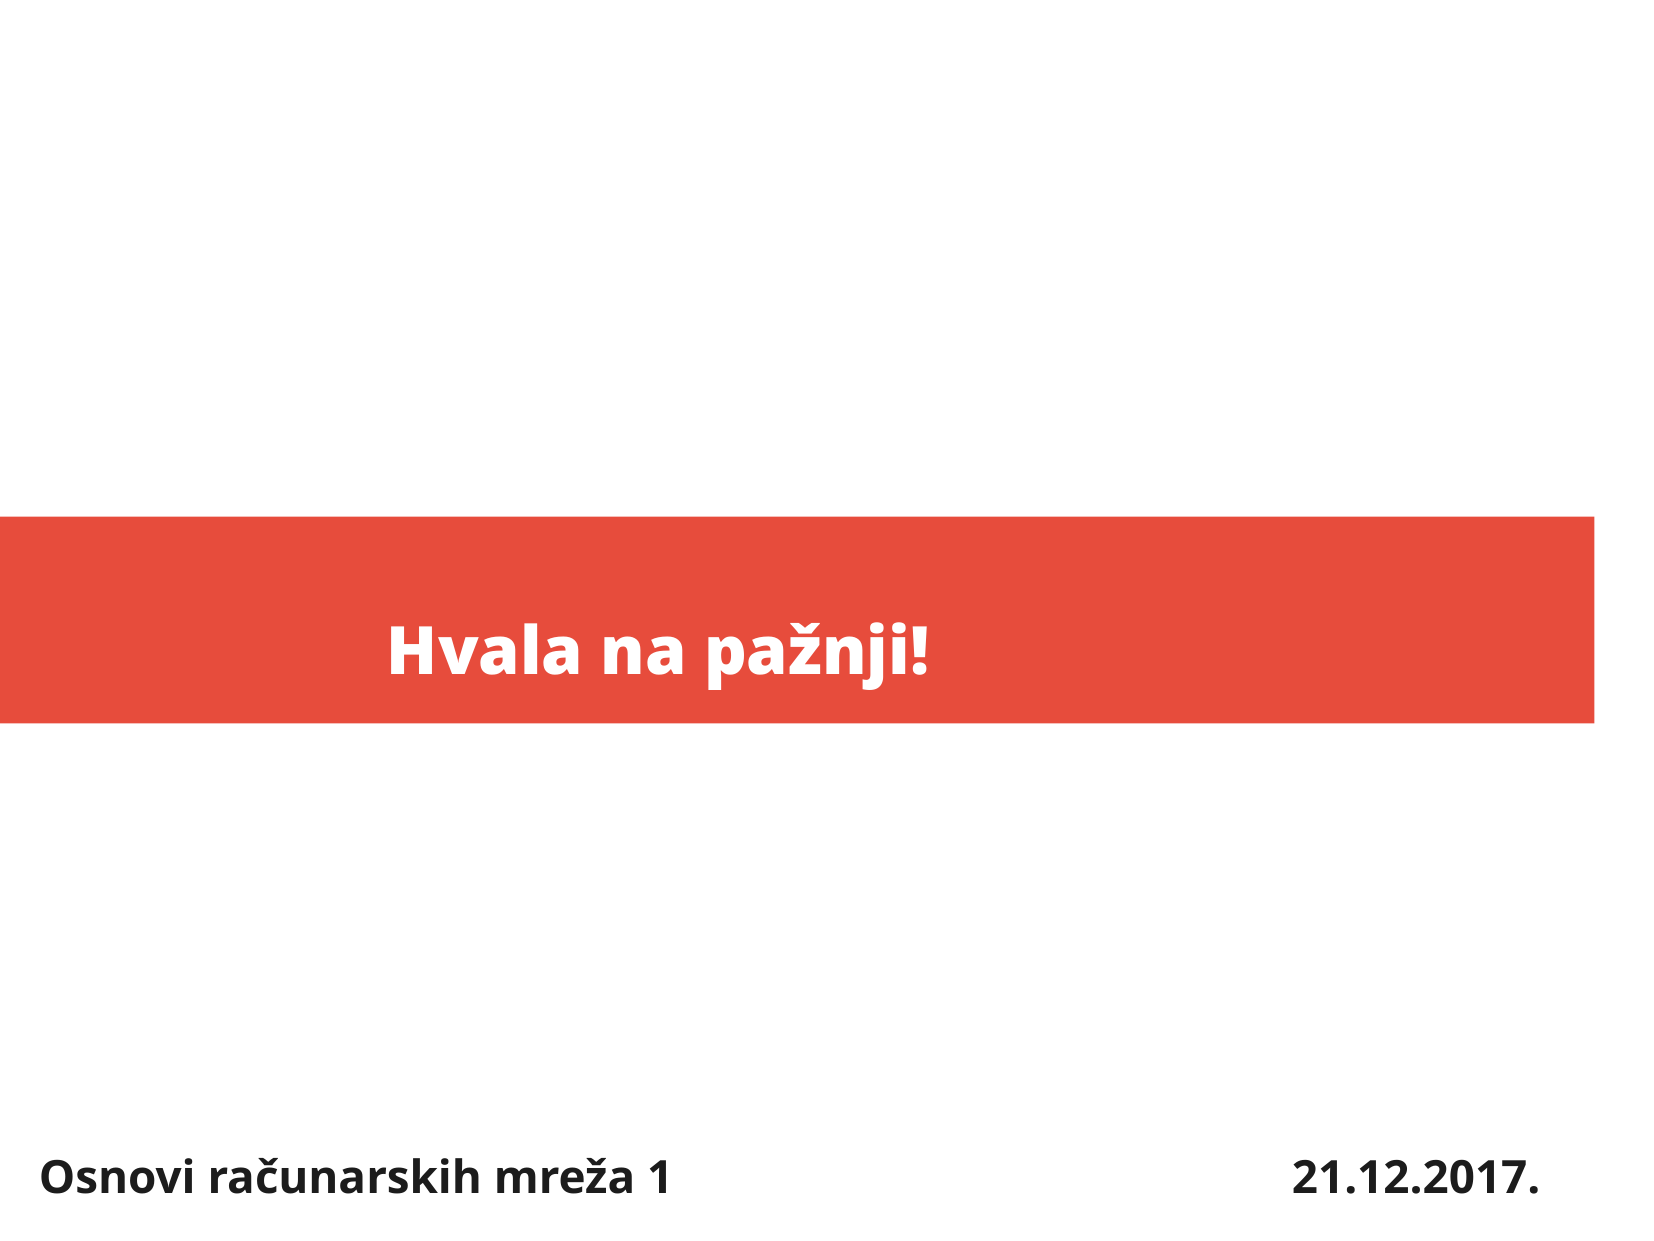

# Hvala na pažnji!
Osnovi računarskih mreža 1
21.12.2017.